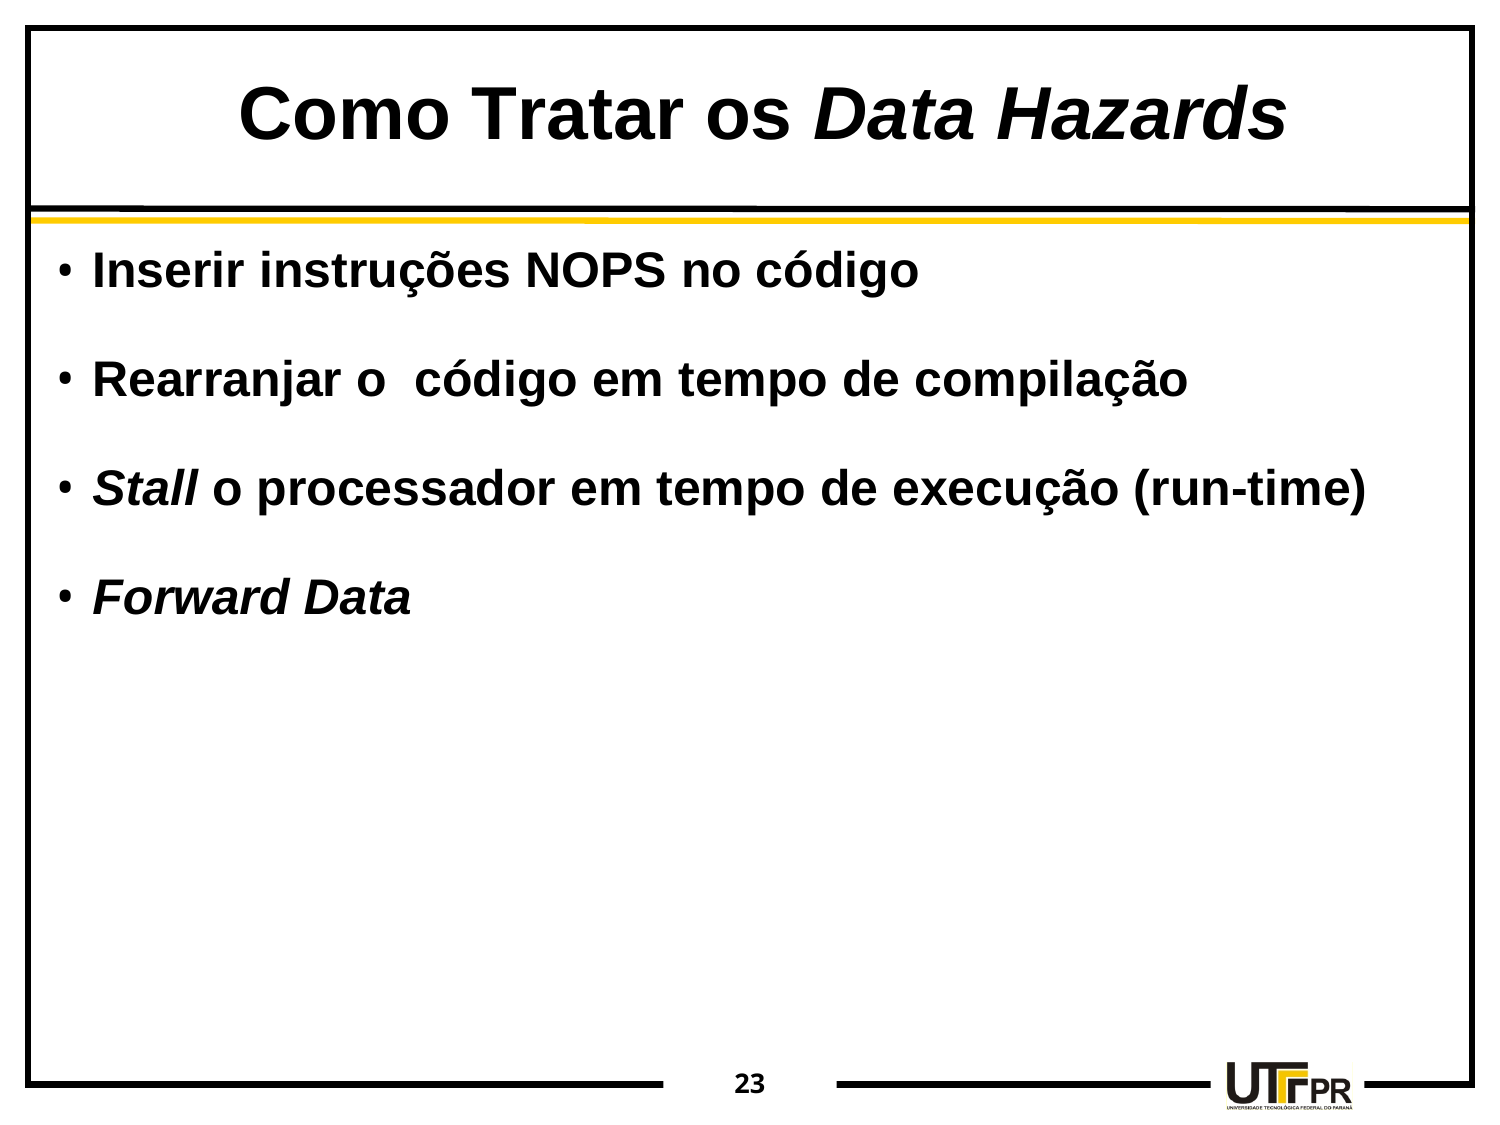

# Como Tratar os Data Hazards
Inserir instruções NOPS no código
Rearranjar o código em tempo de compilação
Stall o processador em tempo de execução (run-time)
Forward Data